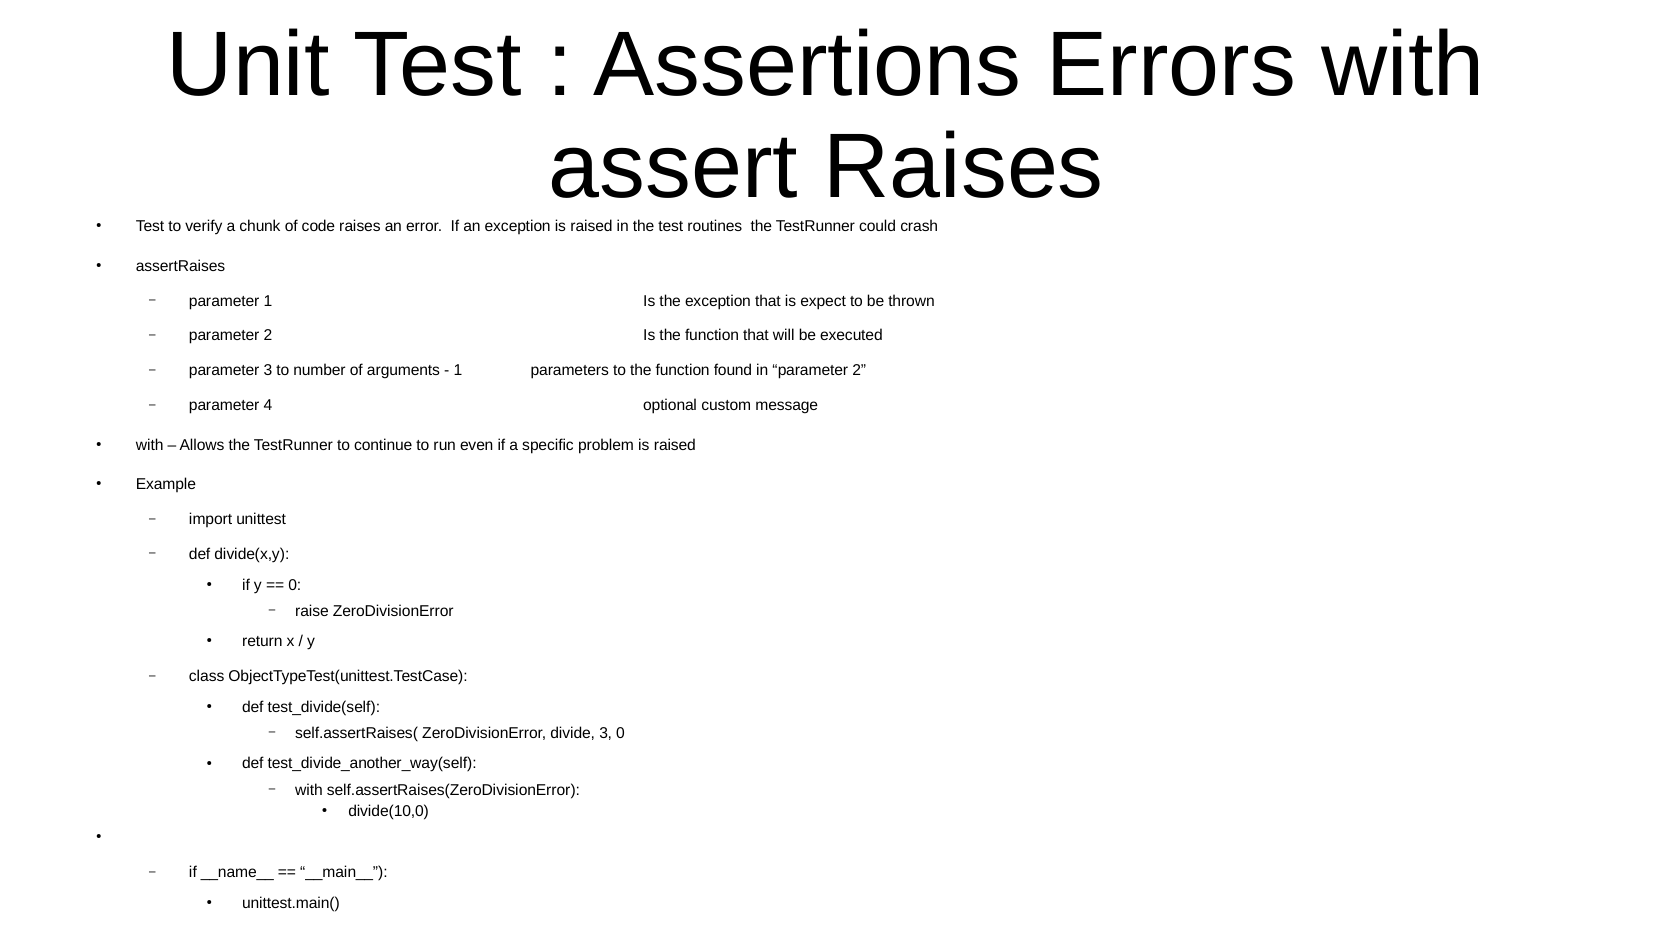

# Unit Test : Assertions Errors with assert Raises
Test to verify a chunk of code raises an error. If an exception is raised in the test routines the TestRunner could crash
assertRaises
parameter 1					 		 	 	 	 Is the exception that is expect to be thrown
parameter 2 					 			 	 	 	 Is the function that will be executed
parameter 3 to number of arguments - 1	 	 parameters to the function found in “parameter 2”
parameter 4 					 		 	 		 	 optional custom message
with – Allows the TestRunner to continue to run even if a specific problem is raised
Example
import unittest
def divide(x,y):
if y == 0:
raise ZeroDivisionError
return x / y
class ObjectTypeTest(unittest.TestCase):
def test_divide(self):
self.assertRaises( ZeroDivisionError, divide, 3, 0
def test_divide_another_way(self):
with self.assertRaises(ZeroDivisionError):
divide(10,0)
if __name__ == “__main__”):
unittest.main()